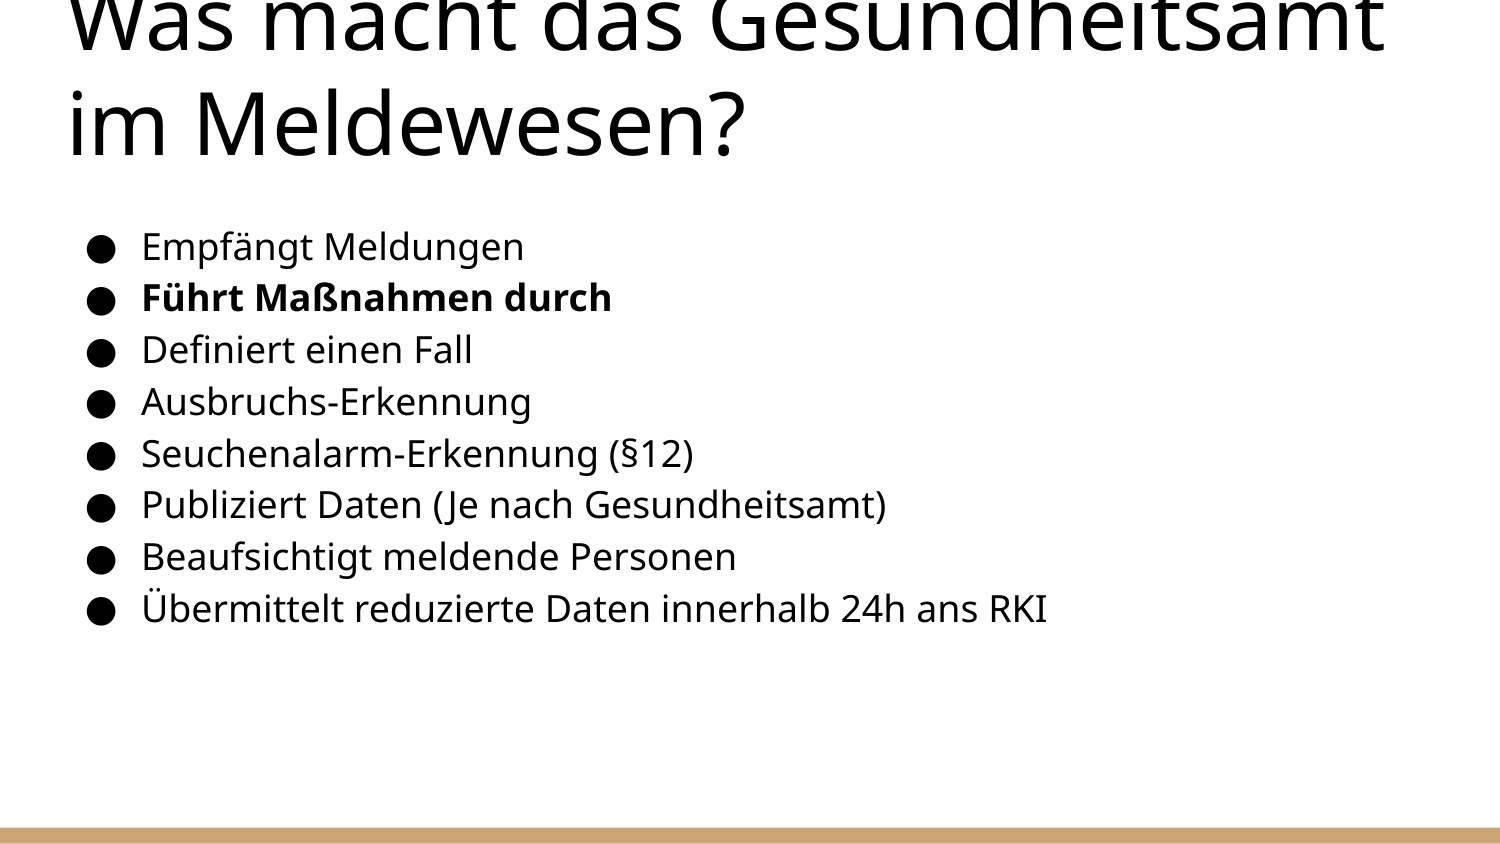

# Was macht das Gesundheitsamt im Meldewesen?
Empfängt Meldungen
Führt Maßnahmen durch
Definiert einen Fall
Ausbruchs-Erkennung
Seuchenalarm-Erkennung (§12)
Publiziert Daten (Je nach Gesundheitsamt)
Beaufsichtigt meldende Personen
Übermittelt reduzierte Daten innerhalb 24h ans RKI